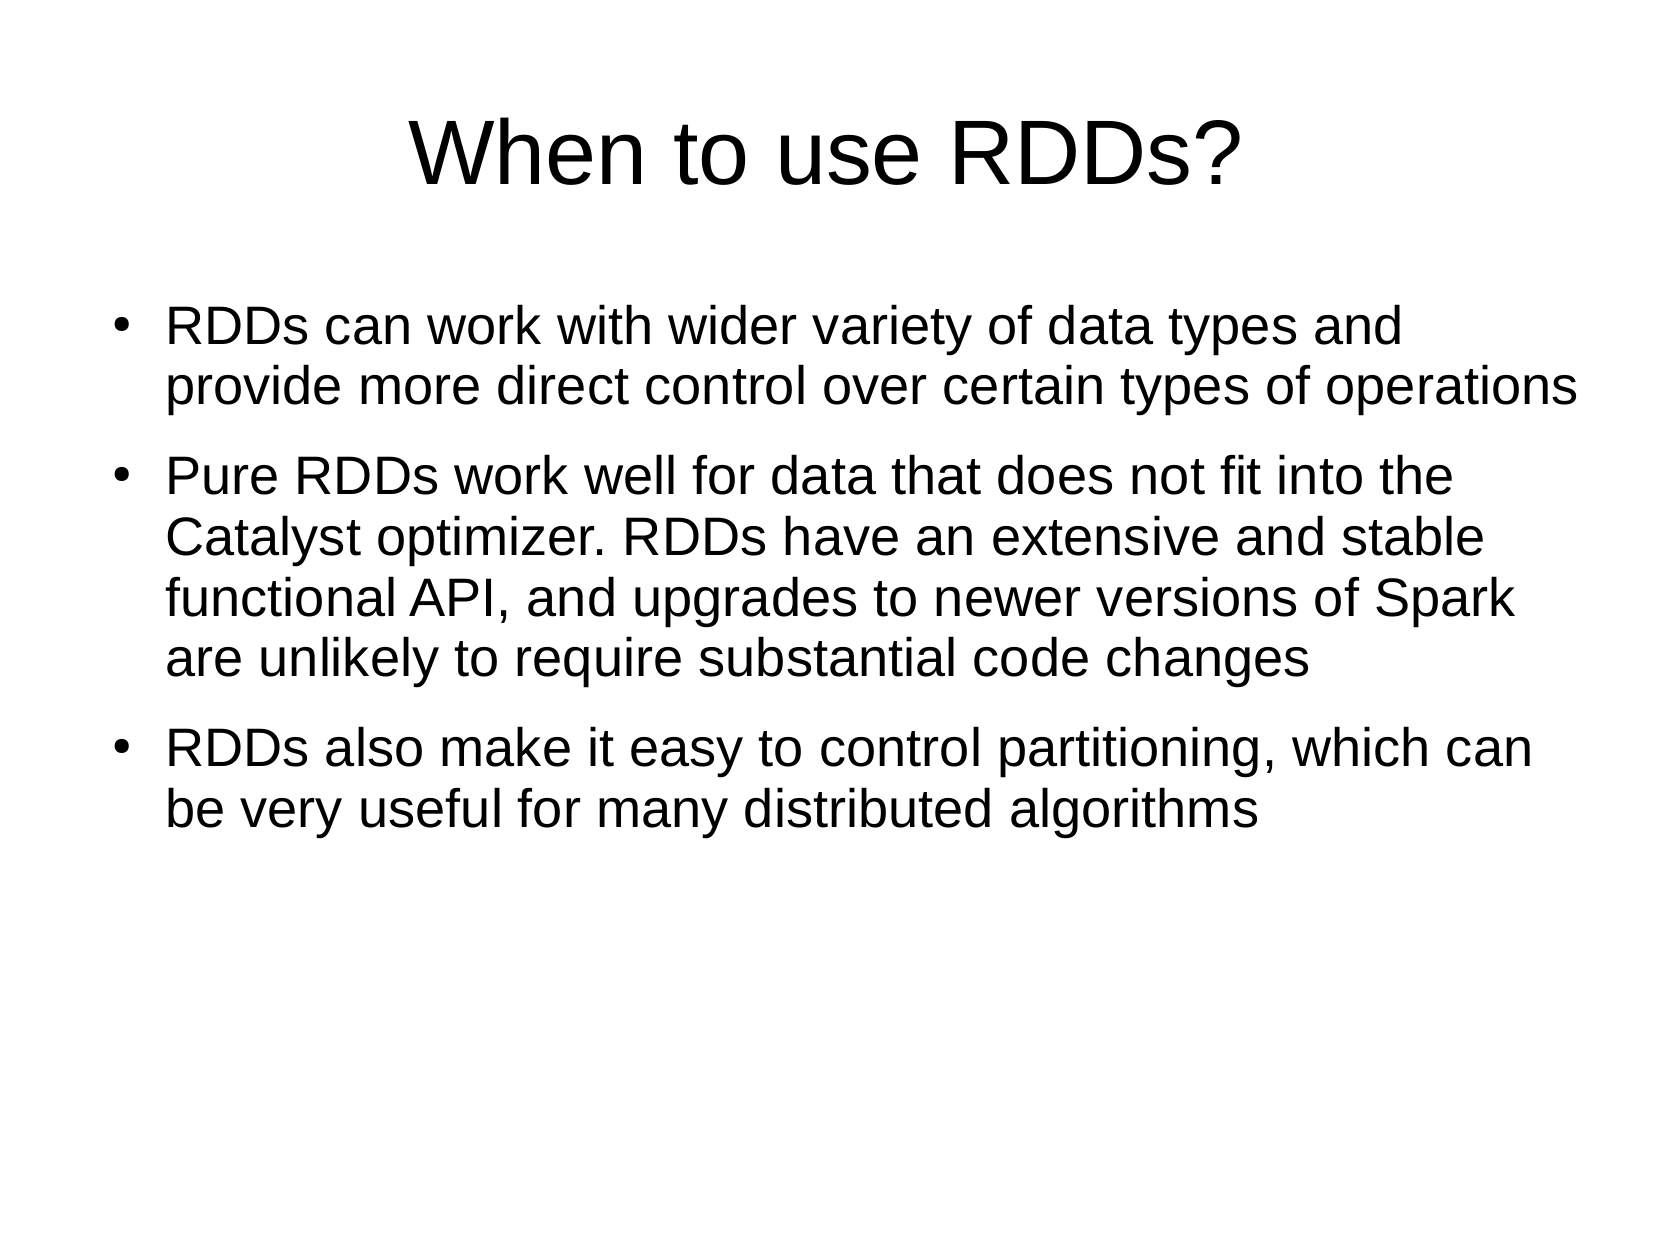

# When to use RDDs?
RDDs can work with wider variety of data types and provide more direct control over certain types of operations
Pure RDDs work well for data that does not fit into the Catalyst optimizer. RDDs have an extensive and stable functional API, and upgrades to newer versions of Spark are unlikely to require substantial code changes
RDDs also make it easy to control partitioning, which can be very useful for many distributed algorithms